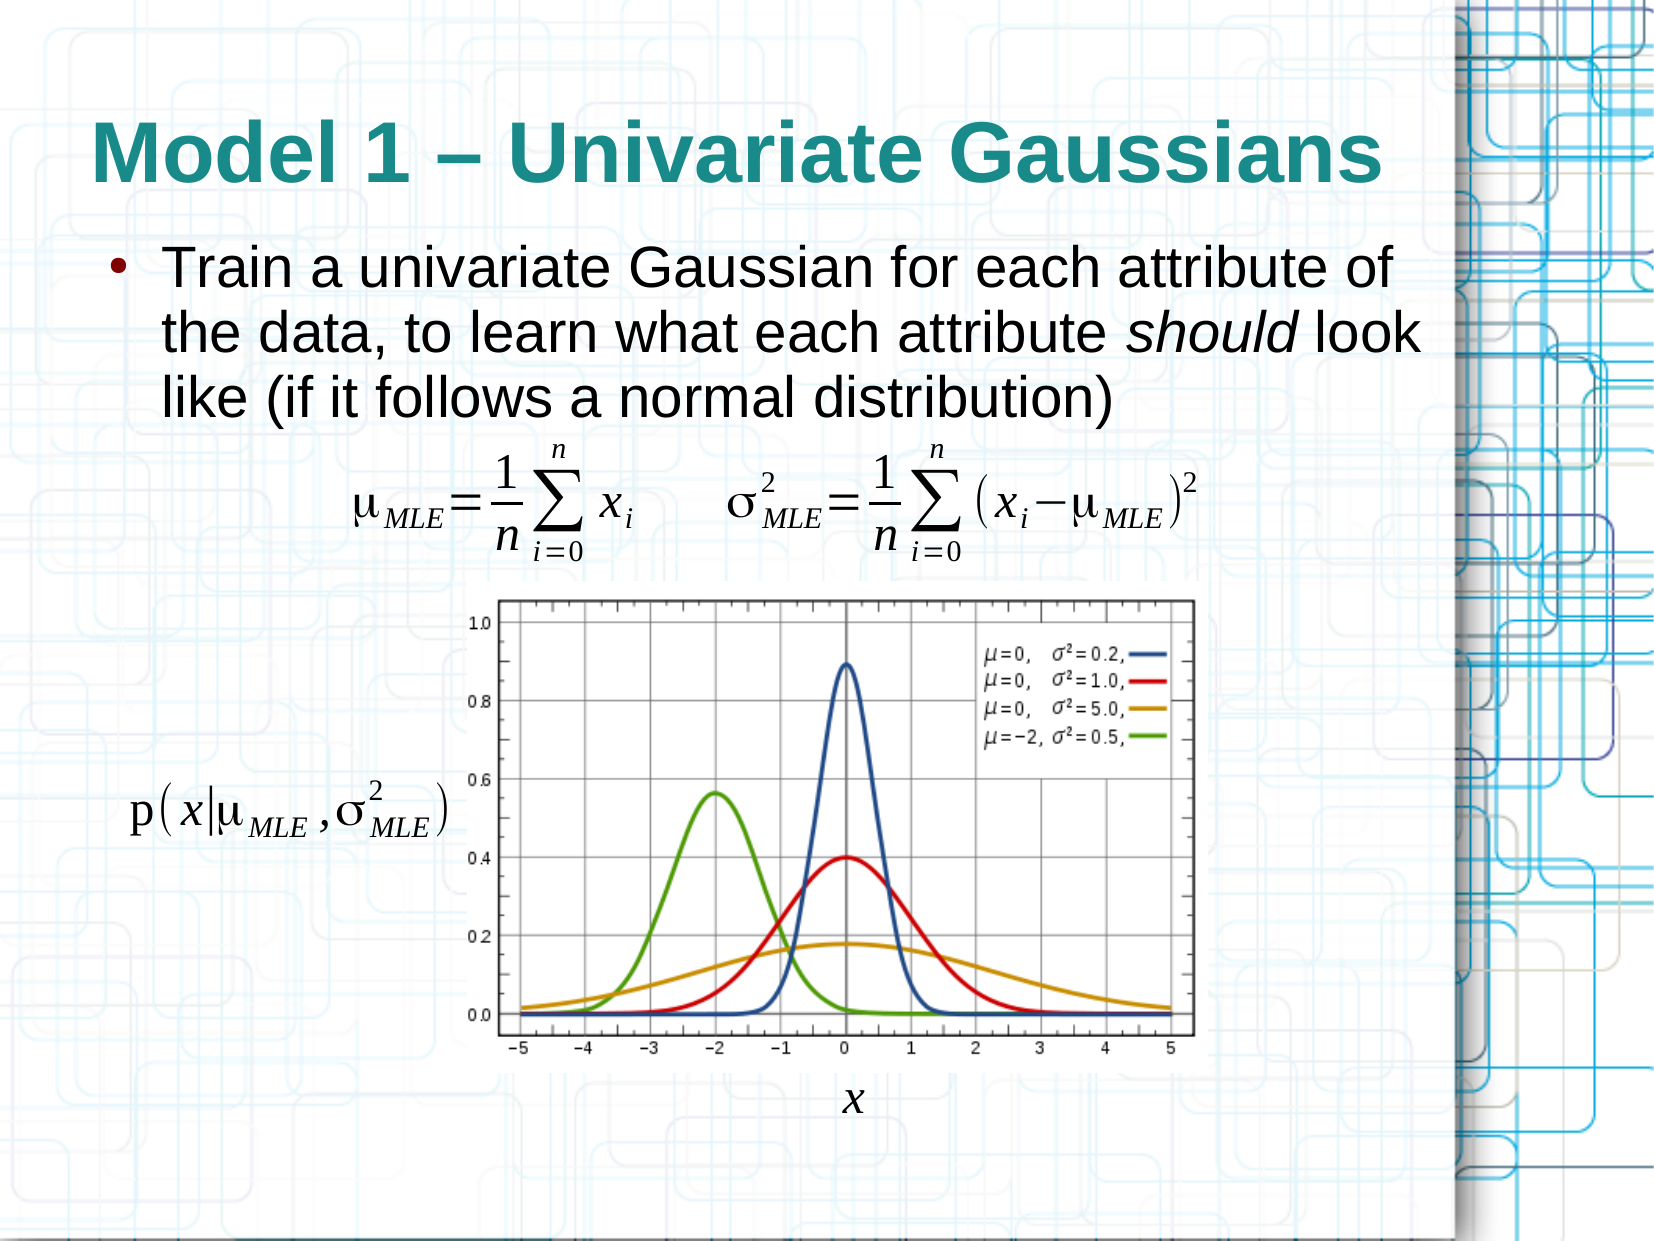

# Model 1 – Univariate Gaussians
Train a univariate Gaussian for each attribute of the data, to learn what each attribute should look like (if it follows a normal distribution)